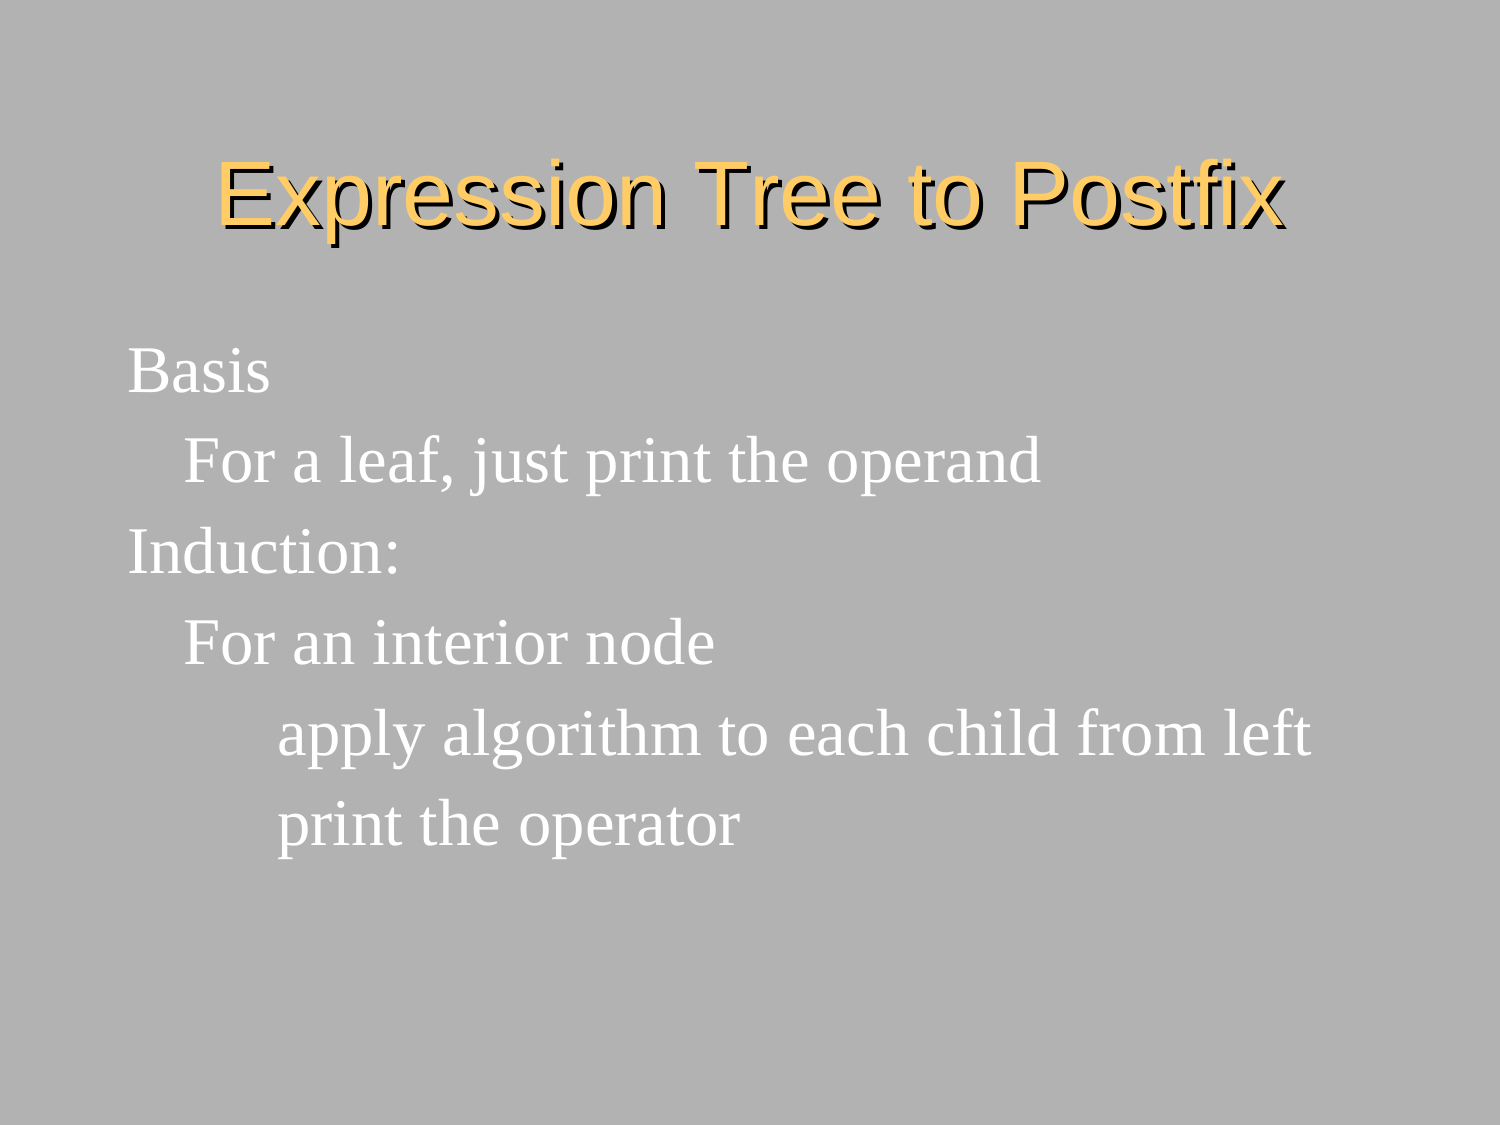

# Expression Tree to Postfix
Basis
	For a leaf, just print the operand
Induction:
	For an interior node
		apply algorithm to each child from left
		print the operator